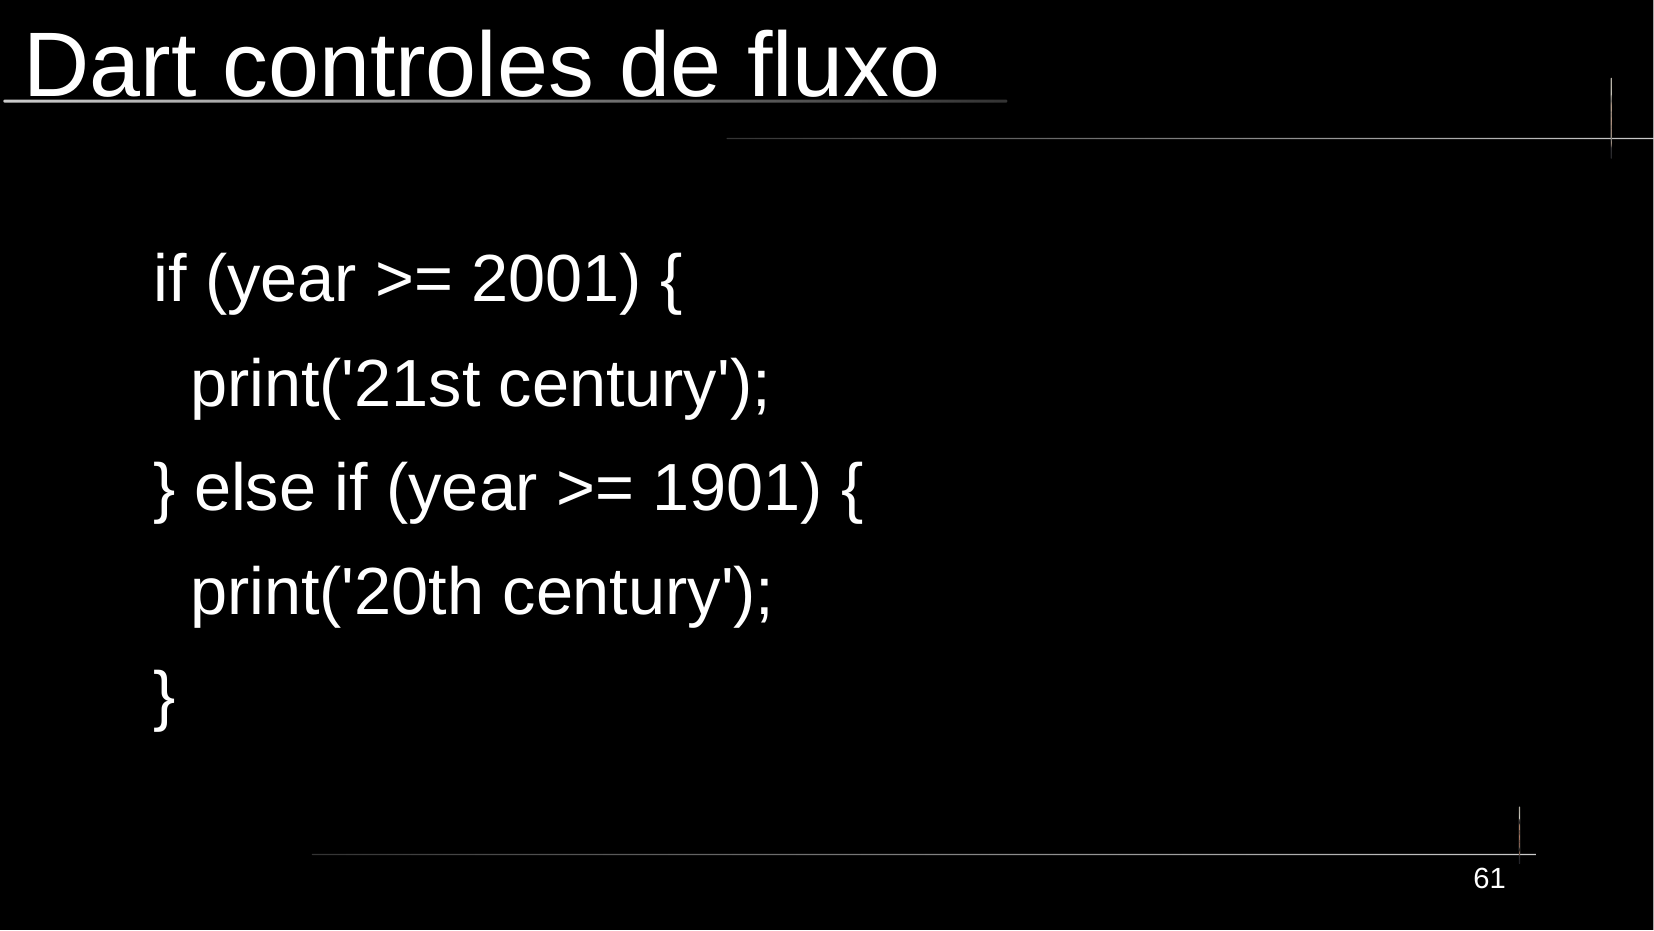

# Dart controles de fluxo
if (year >= 2001) {
 print('21st century');
} else if (year >= 1901) {
 print('20th century');
}
61